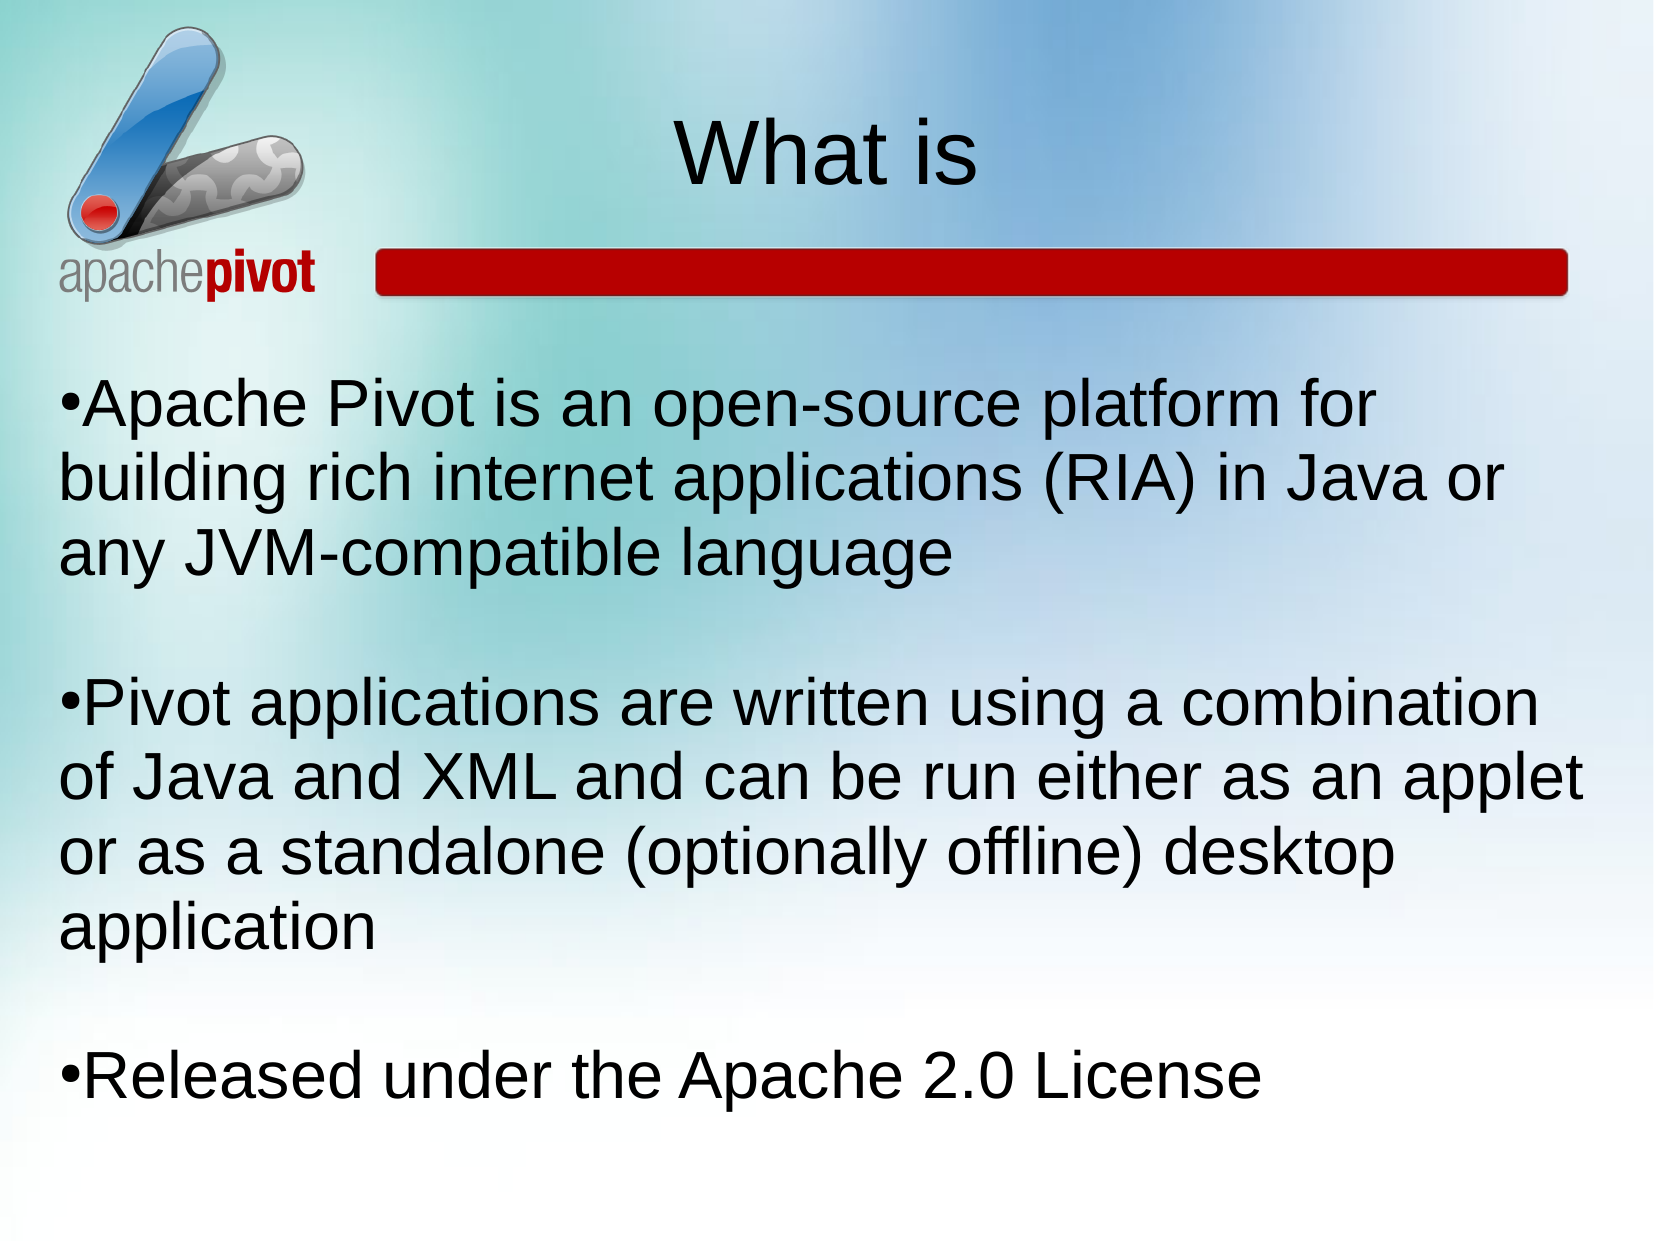

# What is
Apache Pivot is an open-source platform for building rich internet applications (RIA) in Java or any JVM-compatible language
Pivot applications are written using a combination of Java and XML and can be run either as an applet or as a standalone (optionally offline) desktop application
Released under the Apache 2.0 License
2